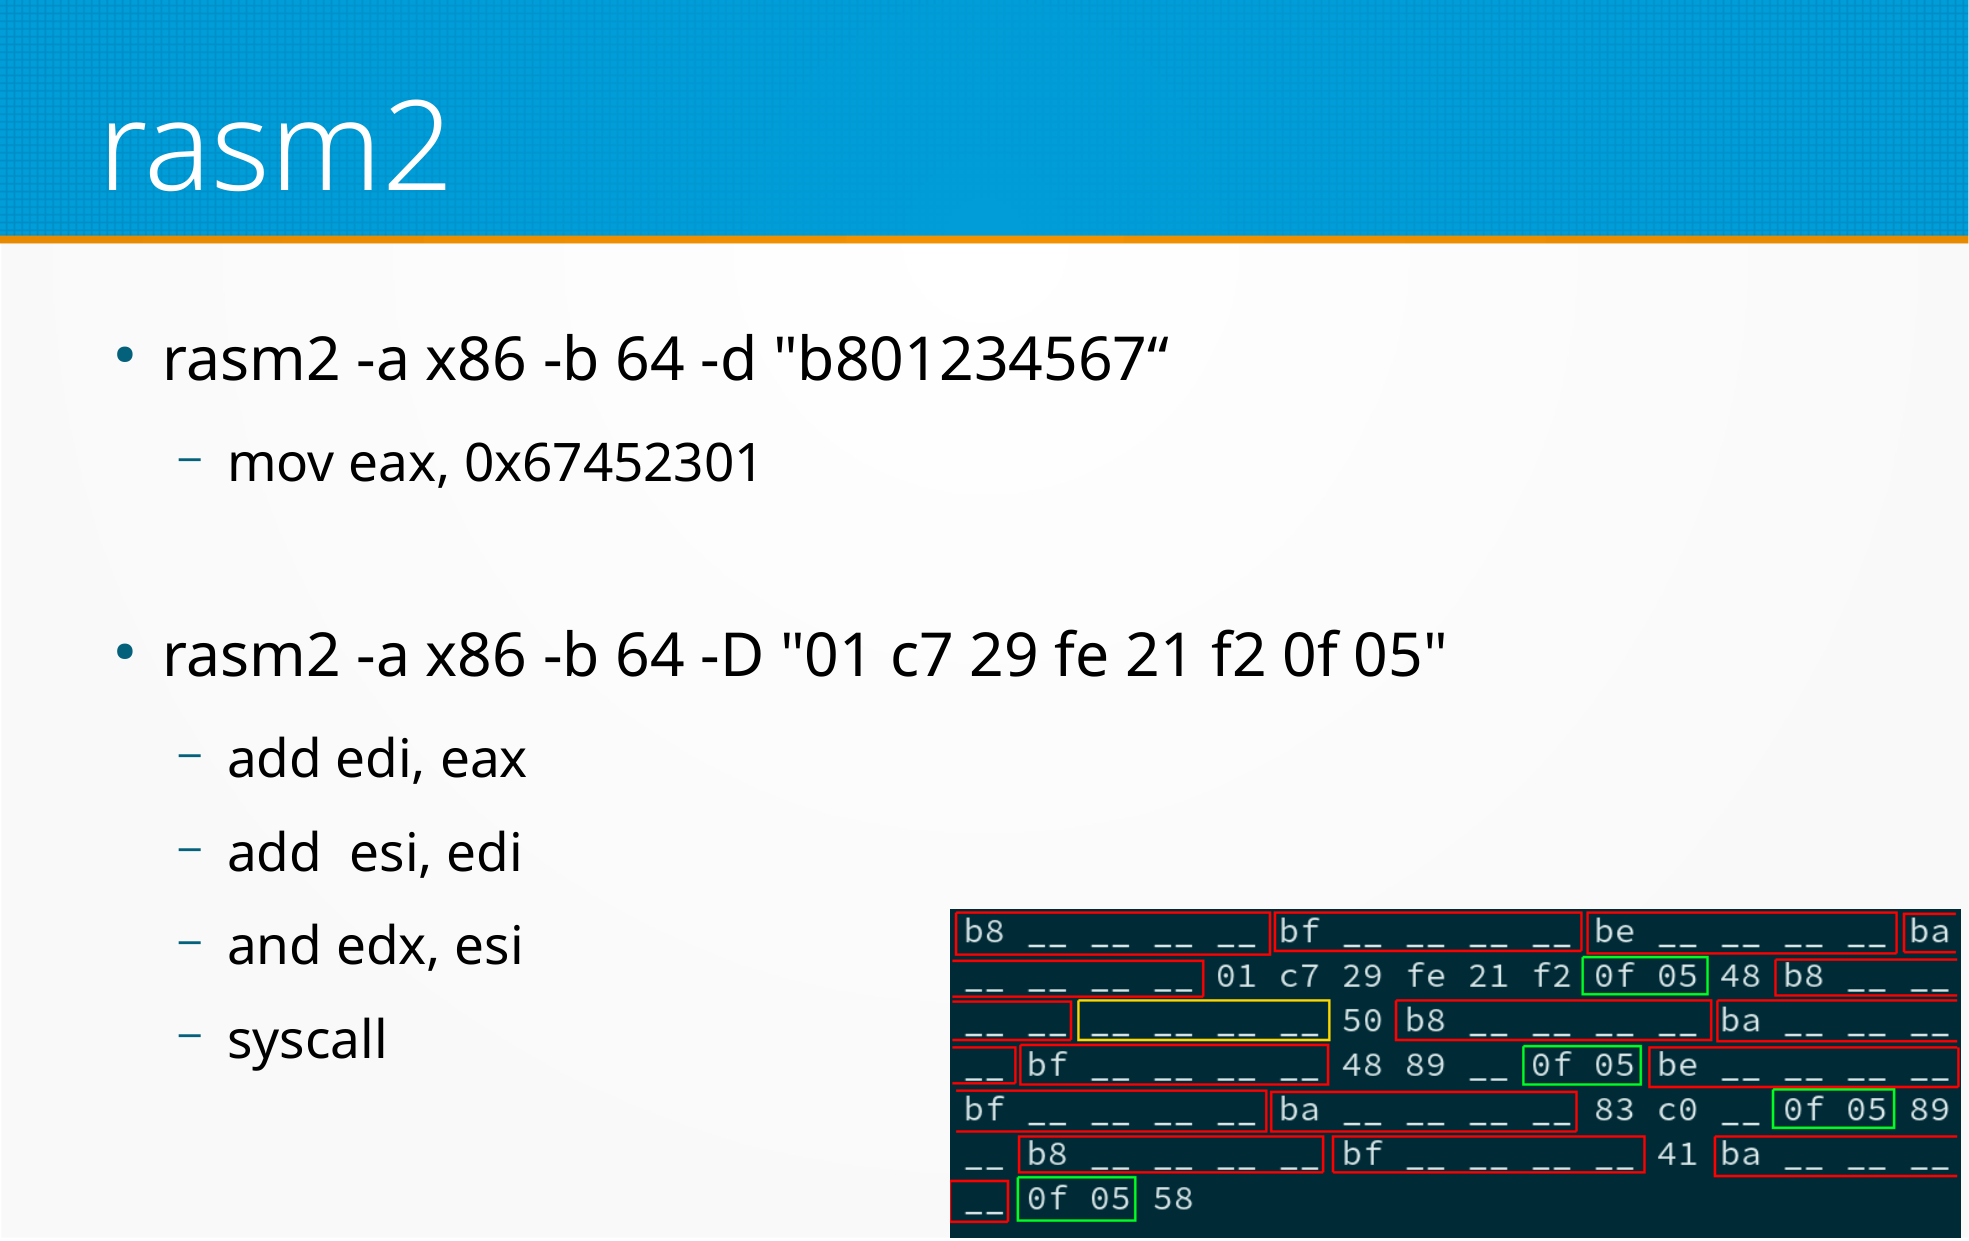

# rasm2
rasm2 -a x86 -b 64 -d "b801234567“
mov eax, 0x67452301
rasm2 -a x86 -b 64 -D "01 c7 29 fe 21 f2 0f 05"
add edi, eax
add esi, edi
and edx, esi
syscall